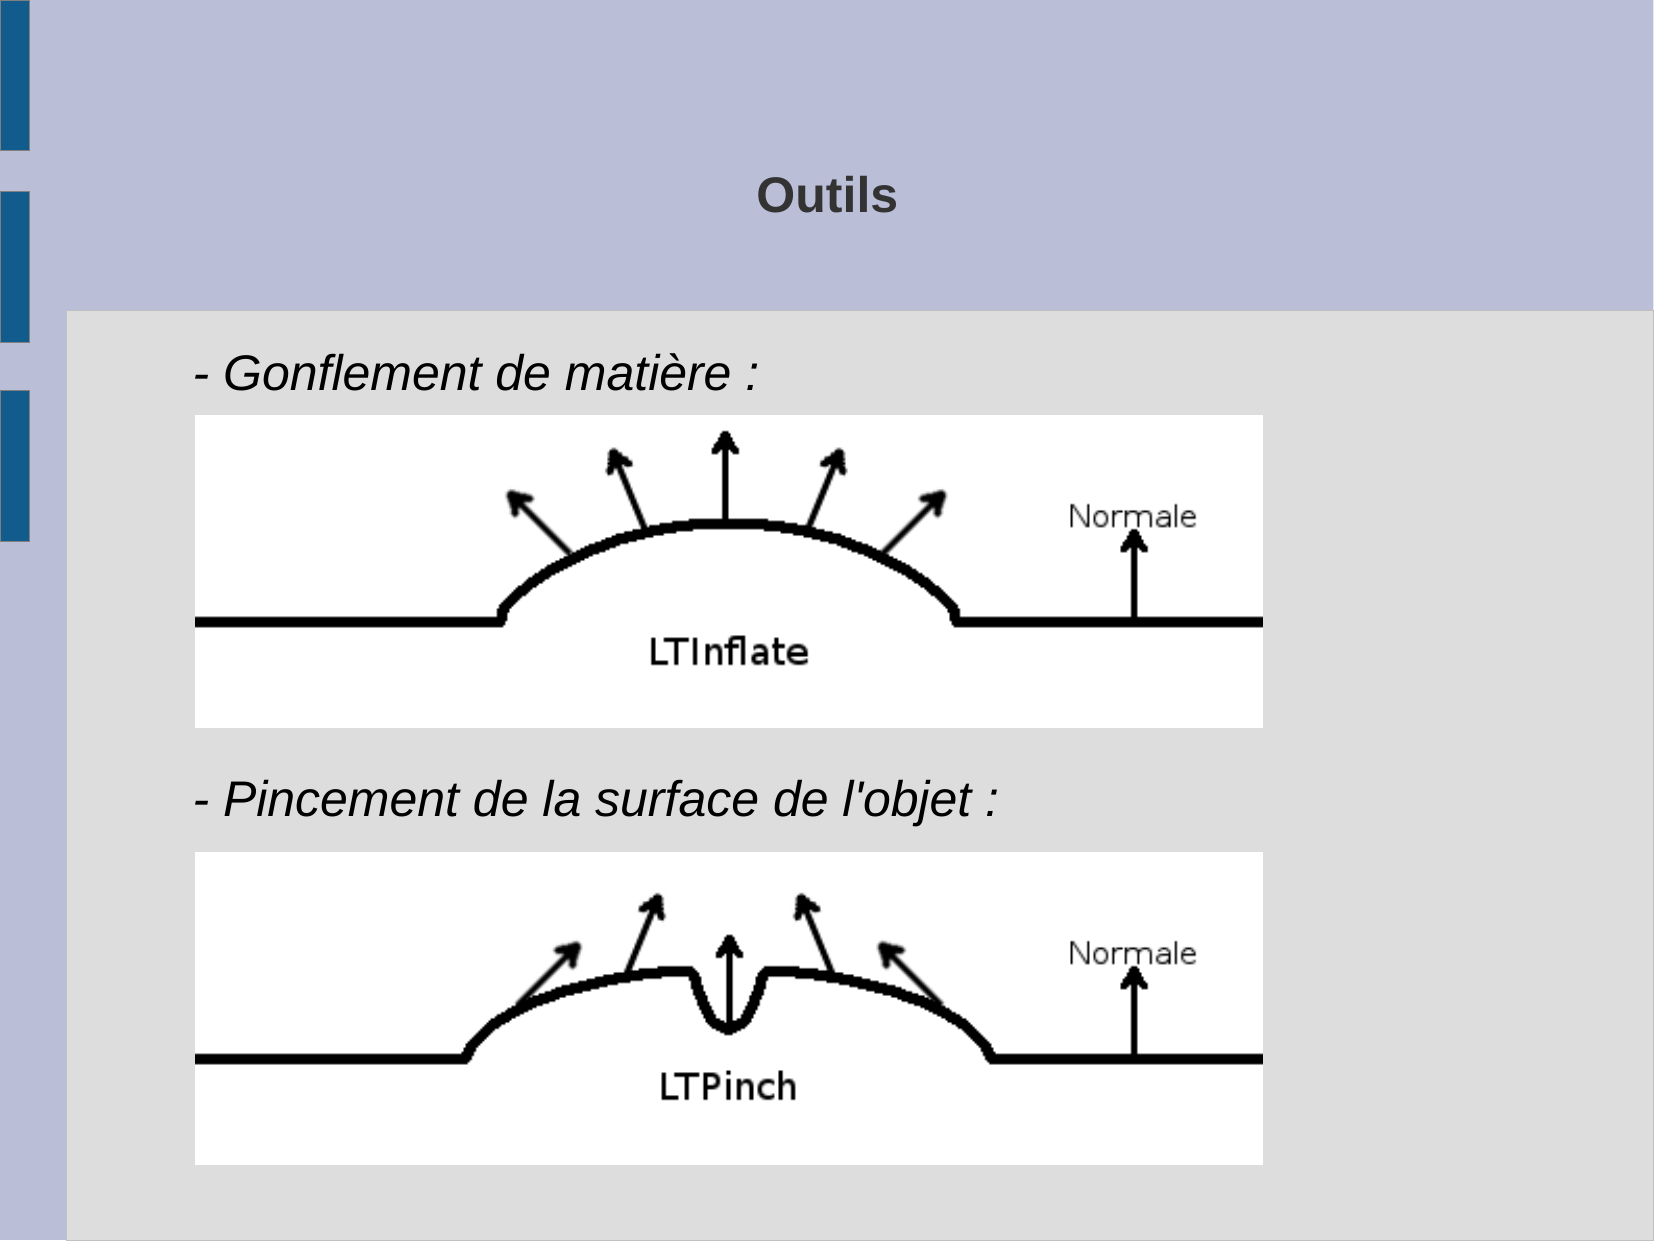

# Outils
- Gonflement de matière :
- Pincement de la surface de l'objet :